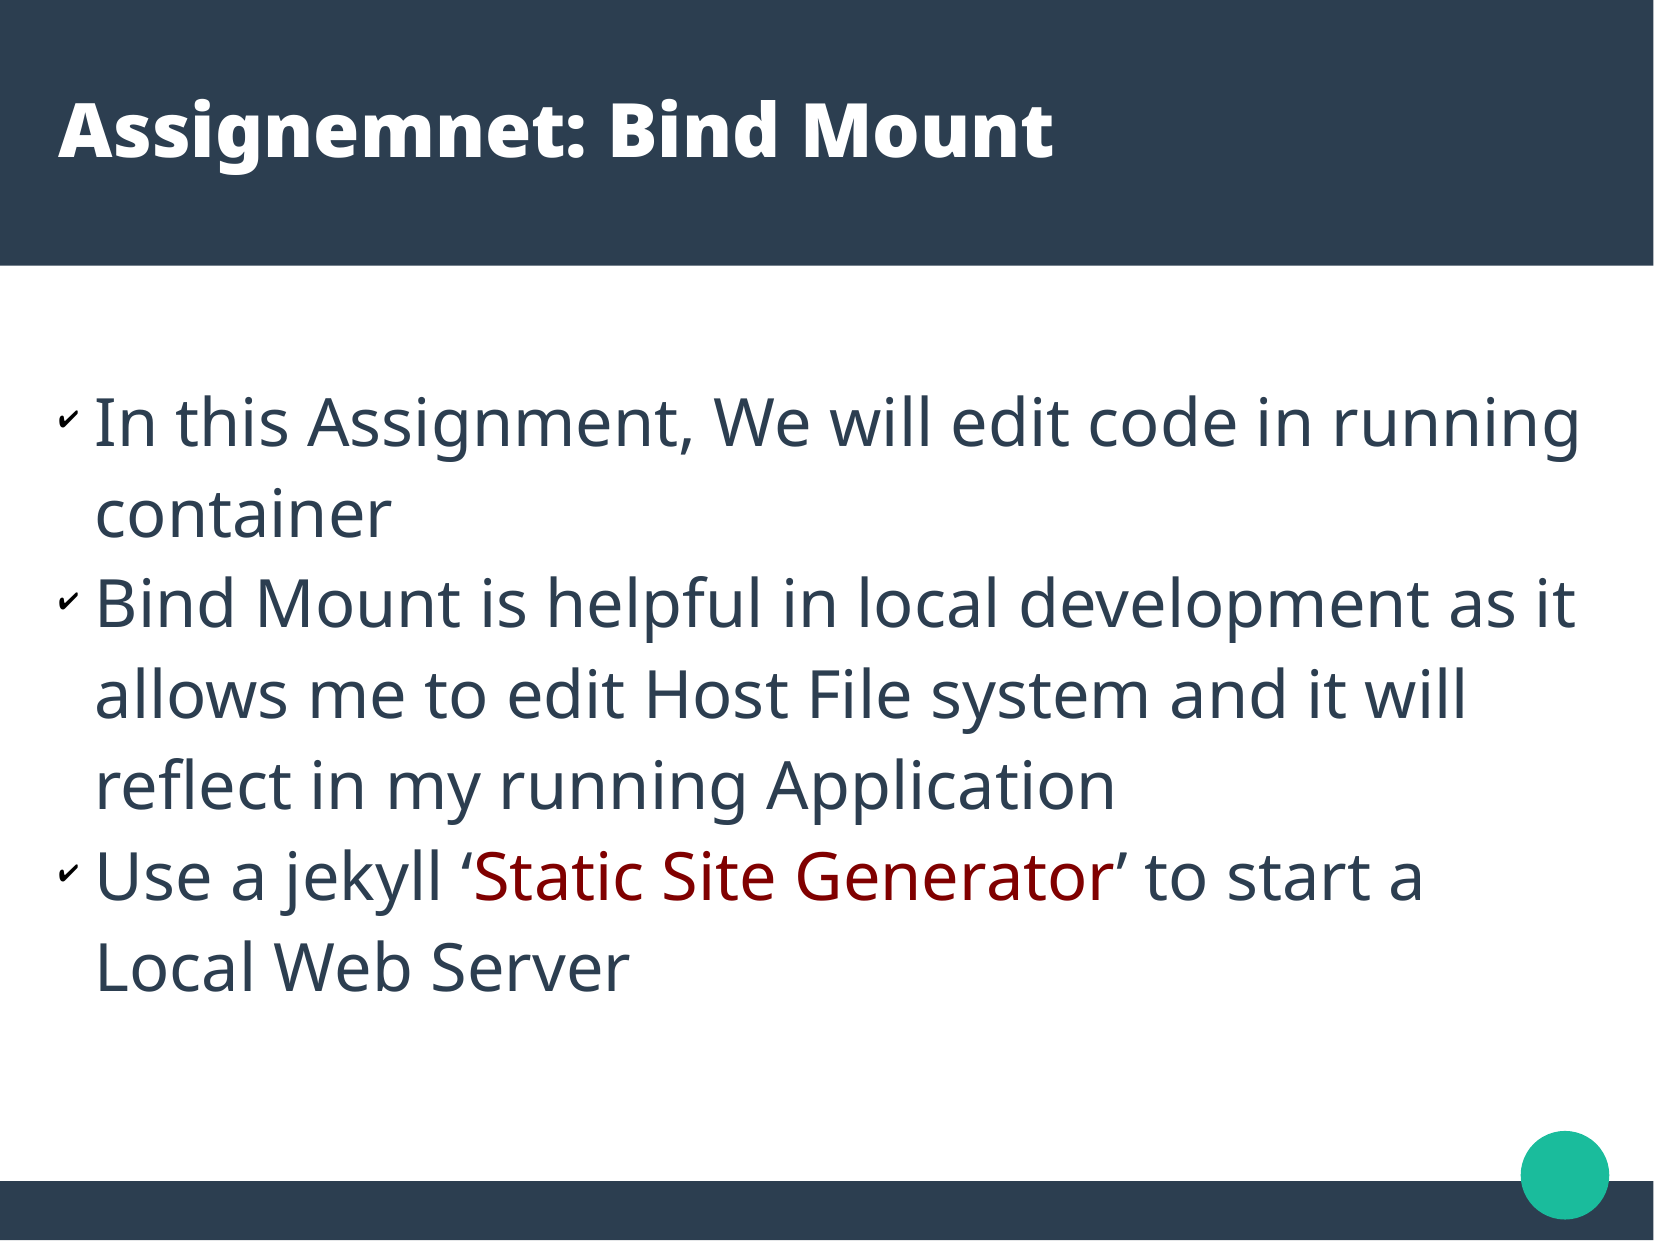

# Assignemnet: Bind Mount
In this Assignment, We will edit code in running container
Bind Mount is helpful in local development as it allows me to edit Host File system and it will reflect in my running Application
Use a jekyll ‘Static Site Generator’ to start a Local Web Server